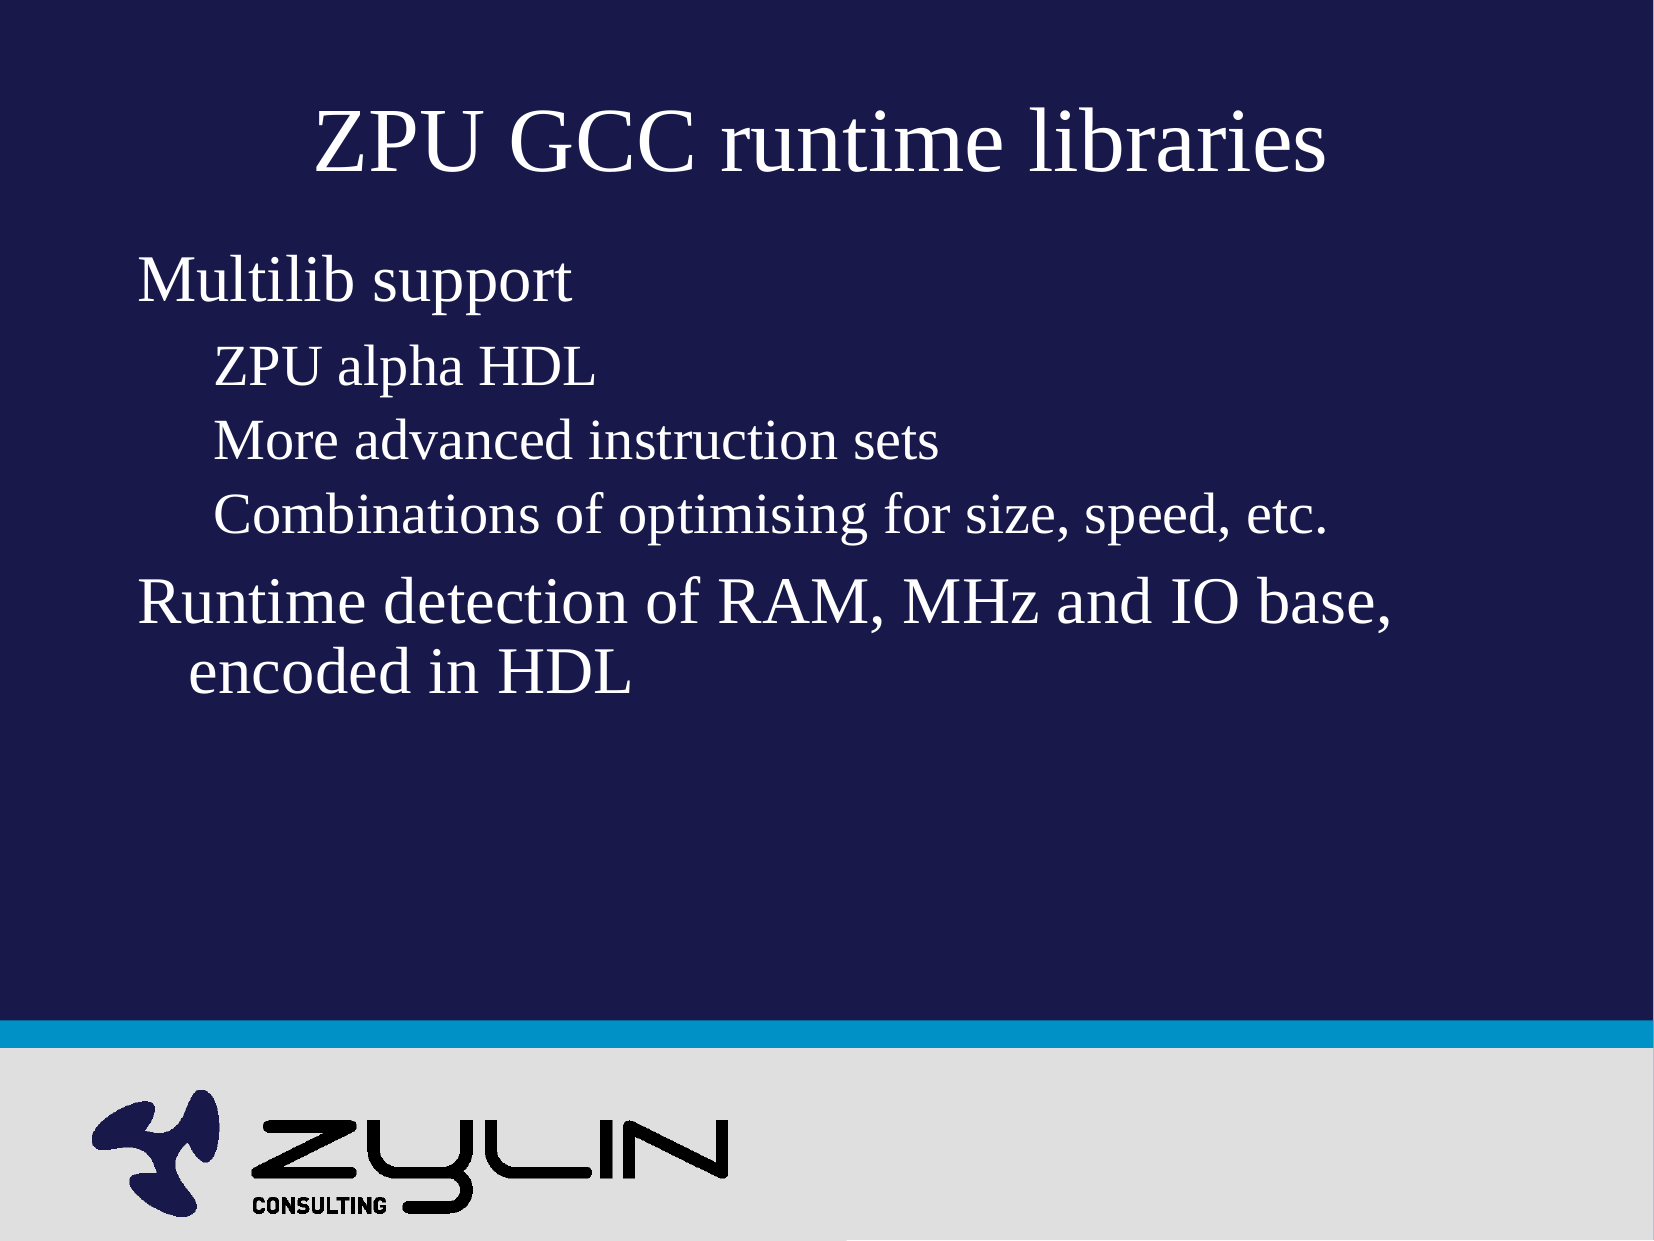

# ZPU GCC runtime libraries
Multilib support
ZPU alpha HDL
More advanced instruction sets
Combinations of optimising for size, speed, etc.
Runtime detection of RAM, MHz and IO base, encoded in HDL